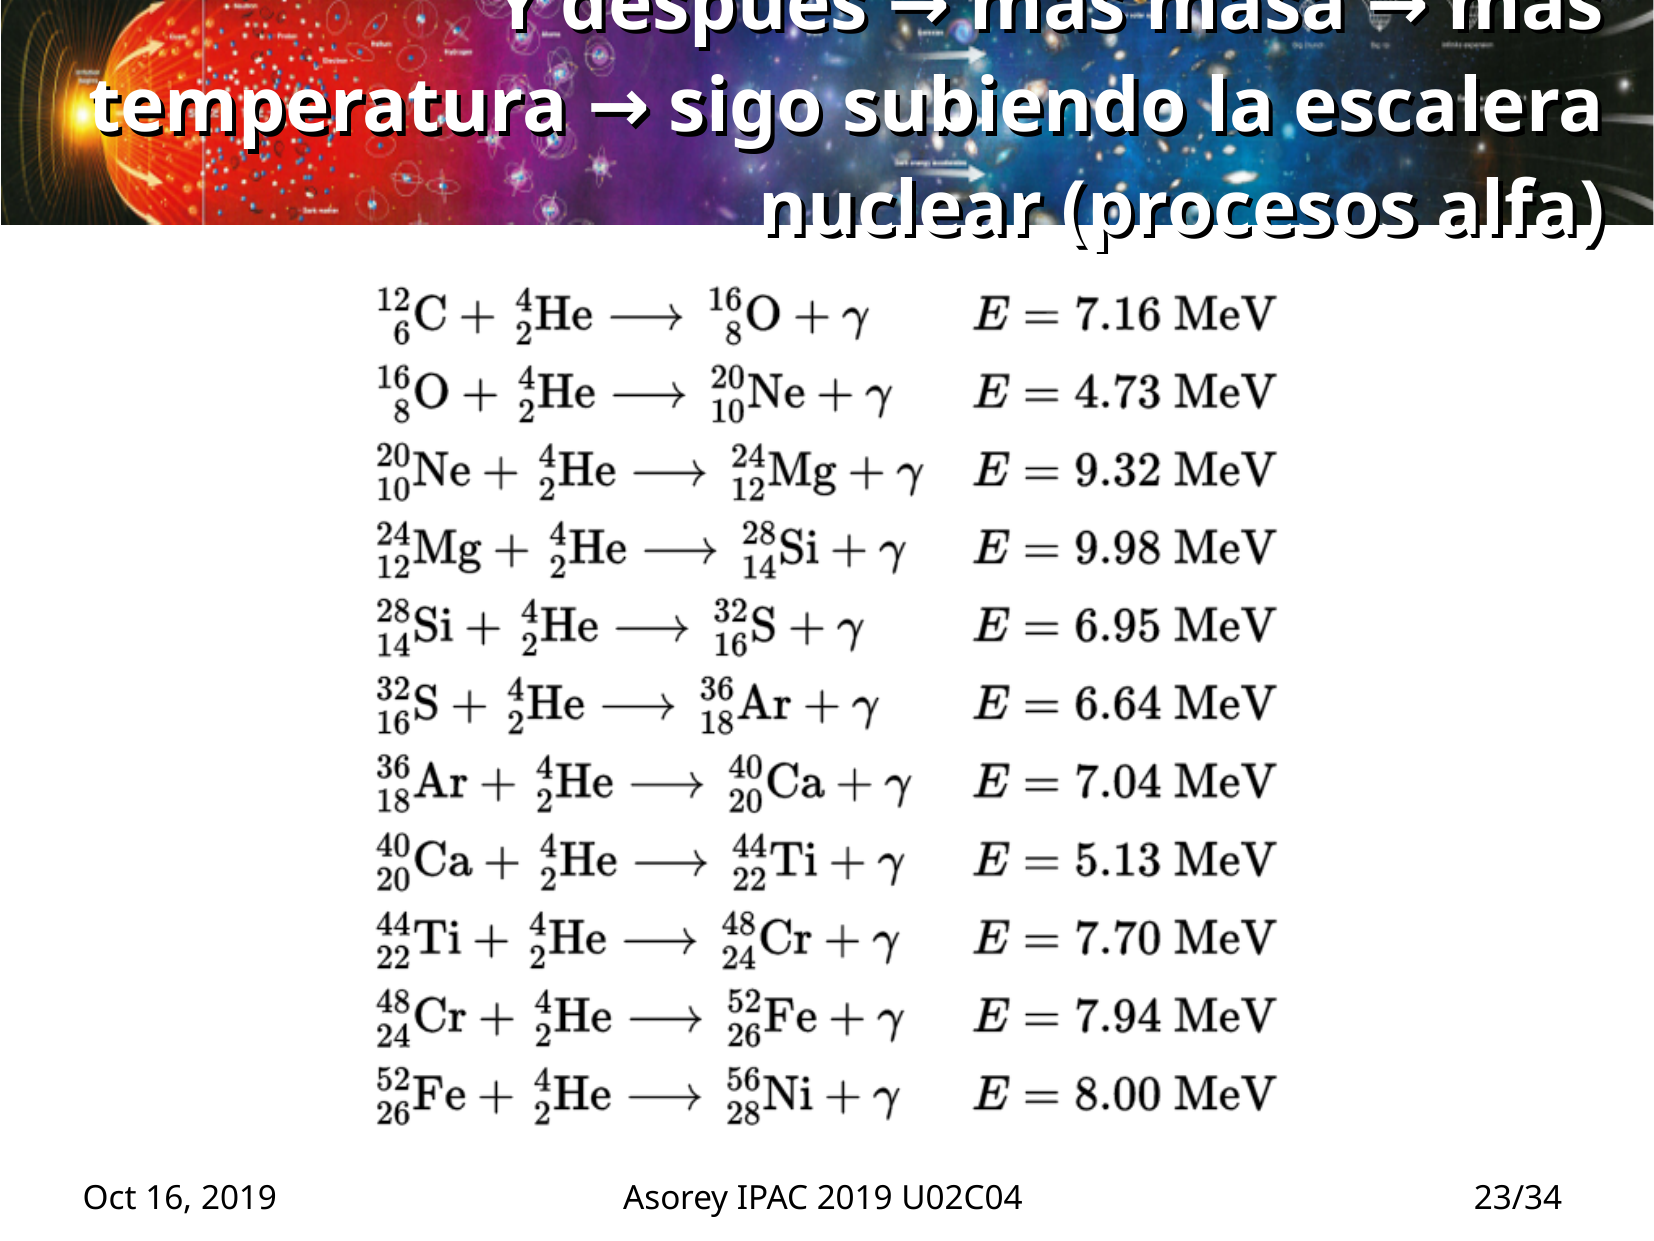

# Y despúes → más masa → más temperatura → sigo subiendo la escalera nuclear (procesos alfa)
Oct 16, 2019
Asorey IPAC 2019 U02C04
23